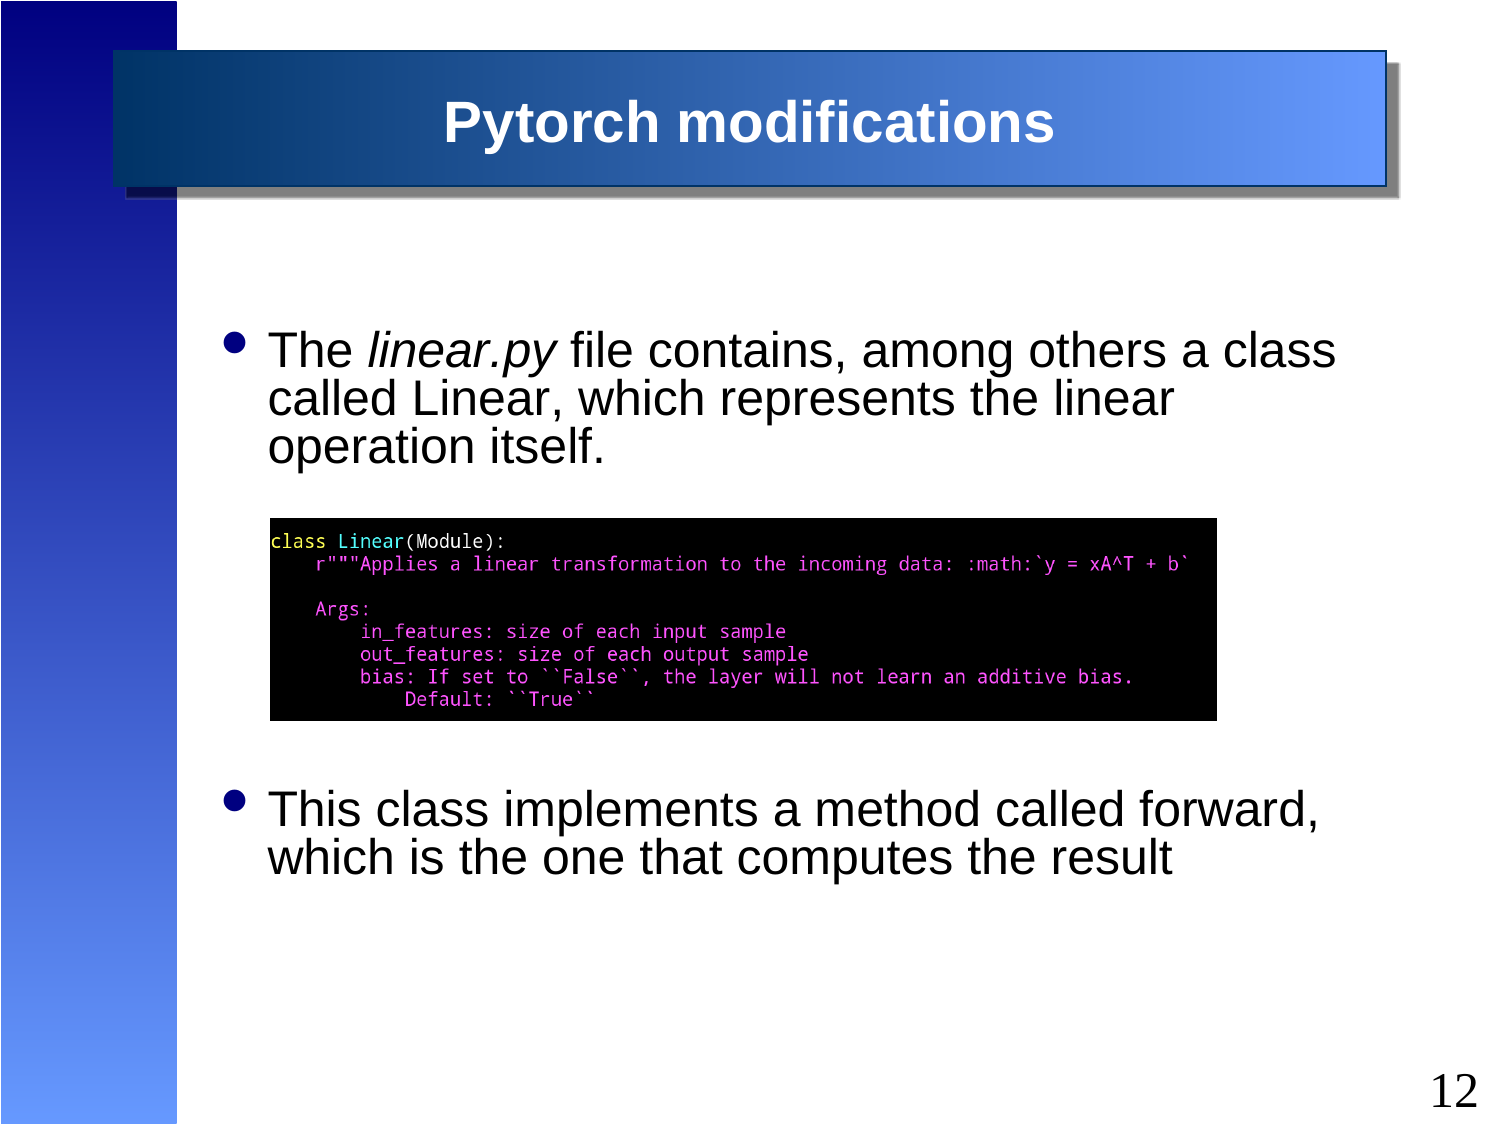

# Pytorch modifications
The linear.py file contains, among others a class called Linear, which represents the linear operation itself.
This class implements a method called forward, which is the one that computes the result